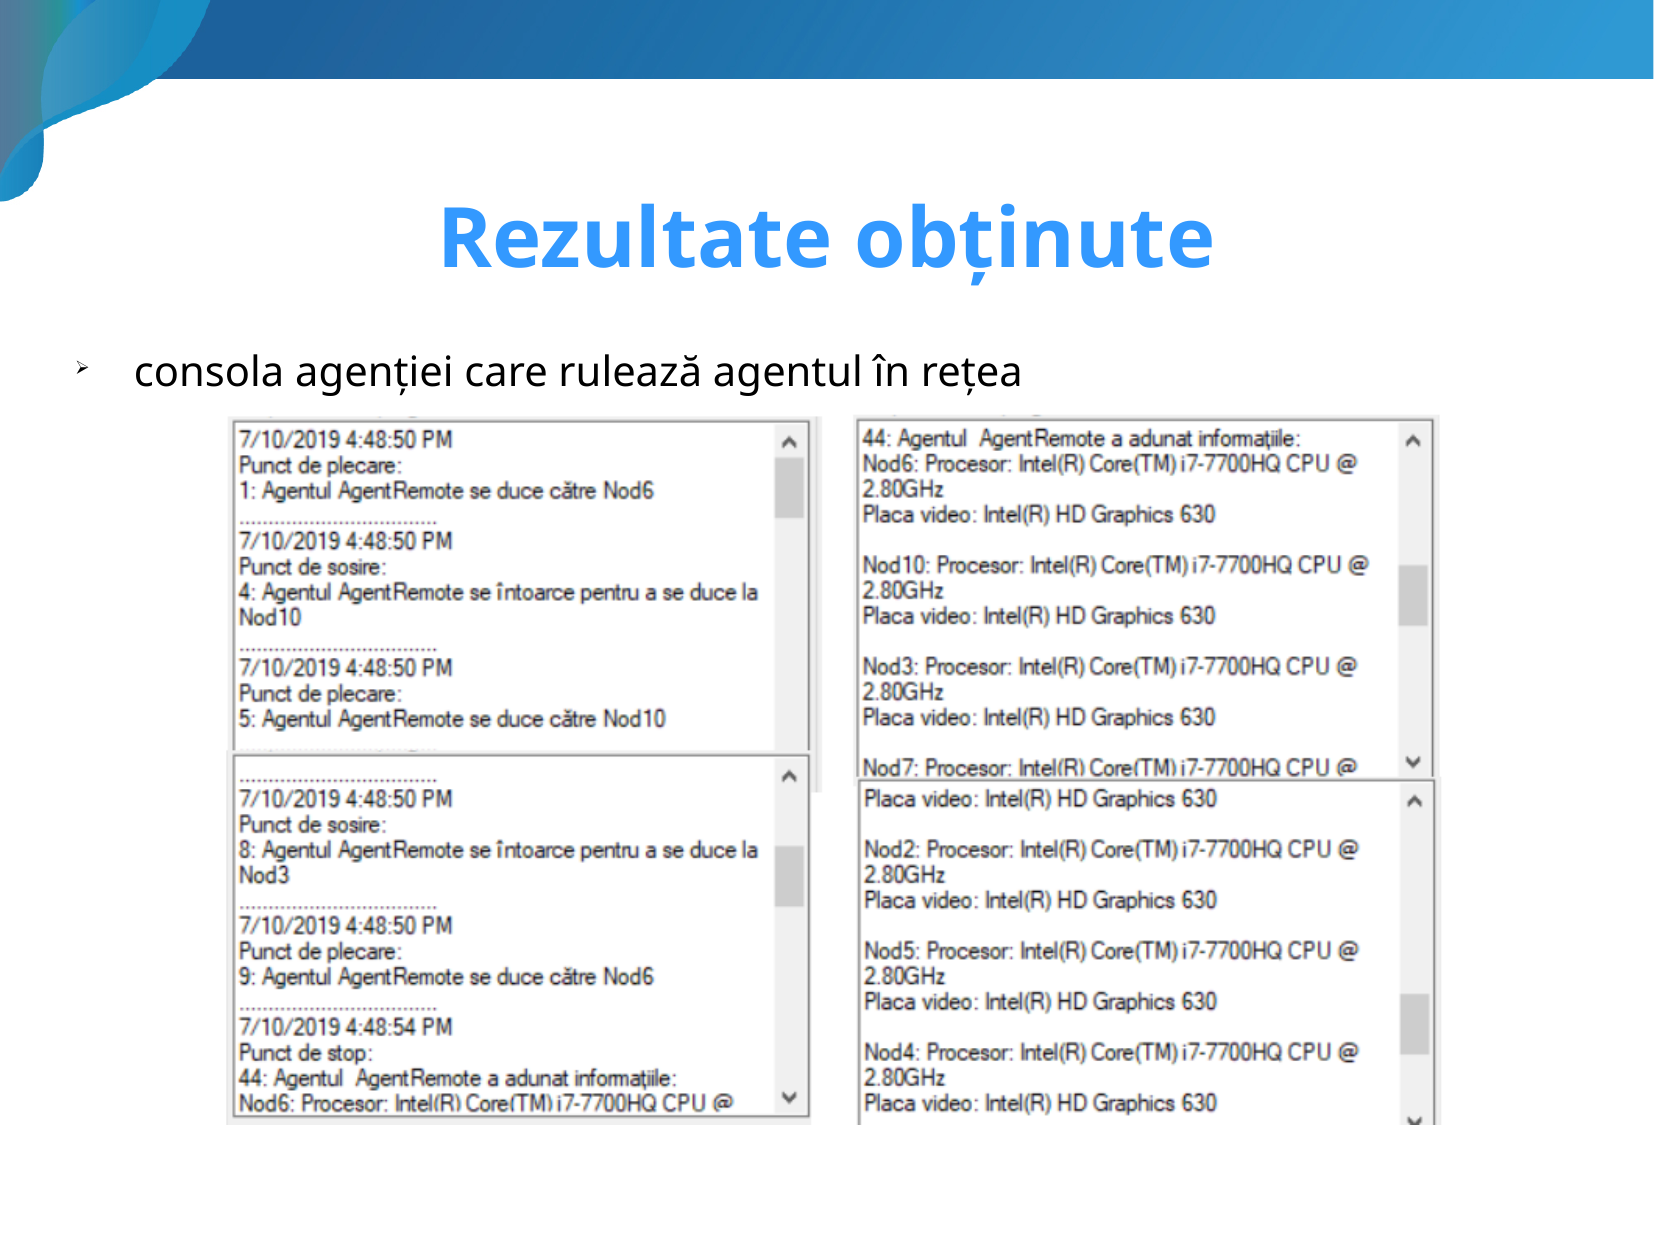

# Rezultate obținute
consola agenției care rulează agentul în rețea